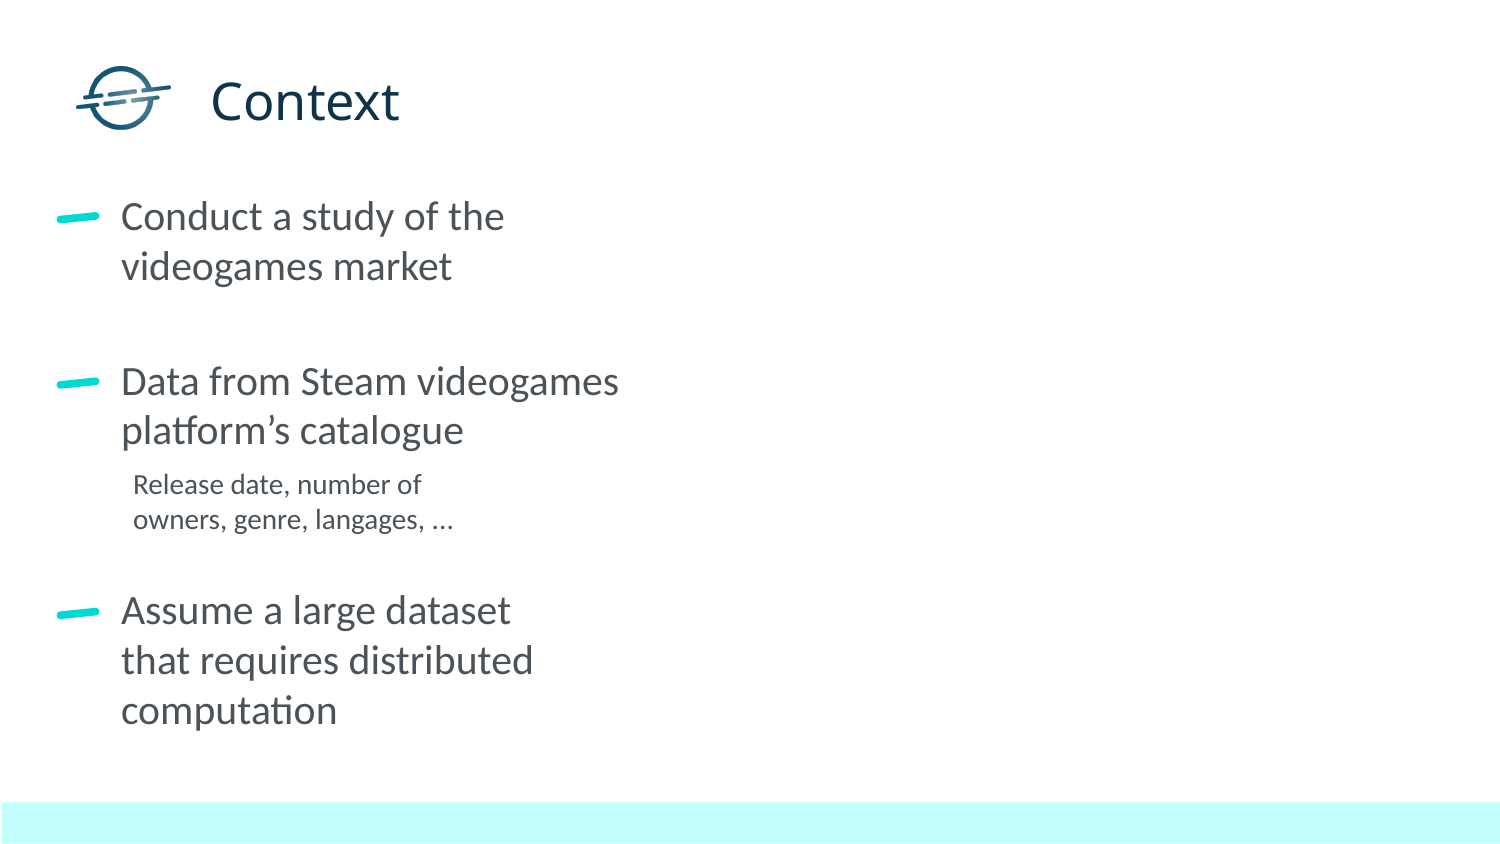

Context
# Conduct a study of the videogames market
Data from Steam videogames platform’s catalogue
Release date, number of owners, genre, langages, ...
Assume a large dataset that requires distributed computation